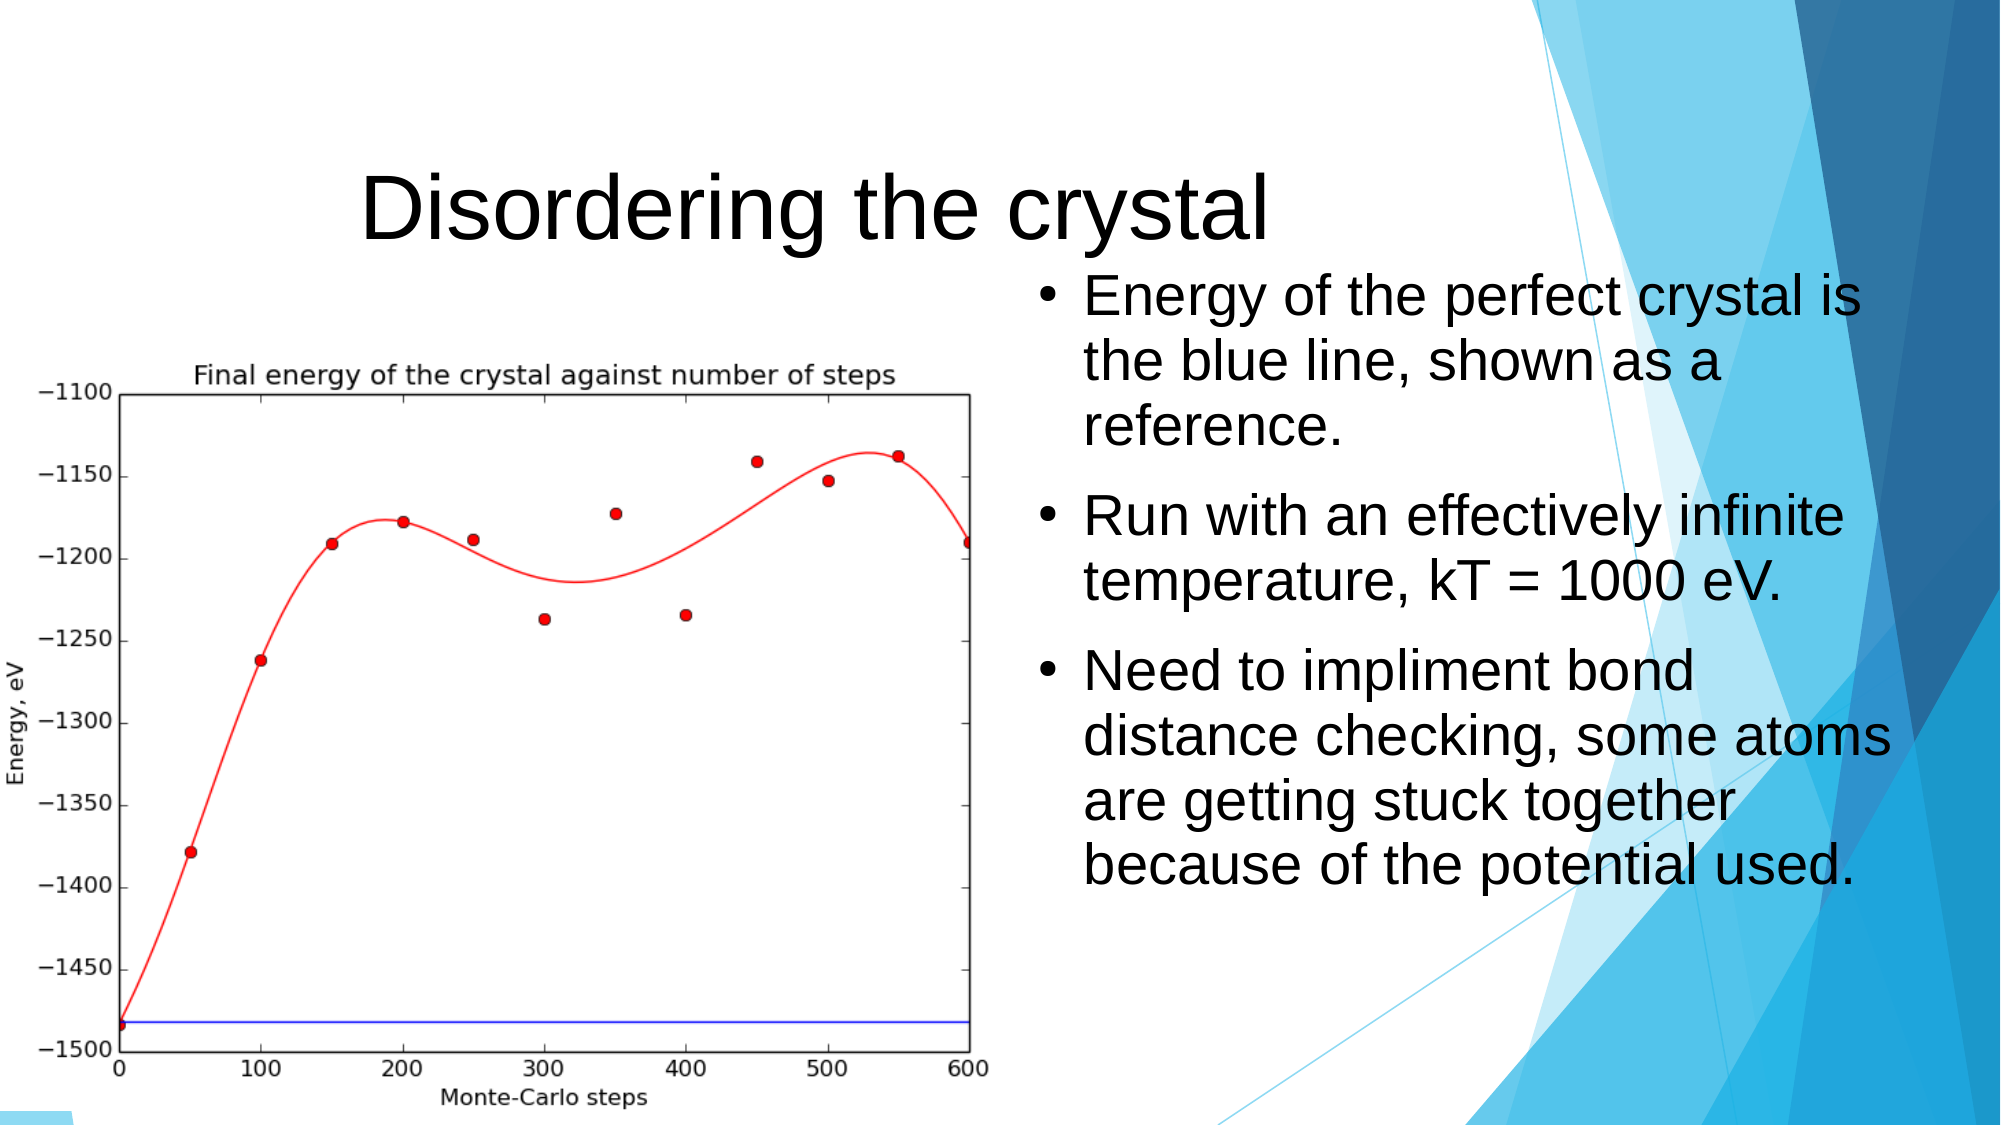

# Disordering the crystal
Energy of the perfect crystal is the blue line, shown as a reference.
Run with an effectively infinite temperature, kT = 1000 eV.
Need to impliment bond distance checking, some atoms are getting stuck together because of the potential used.